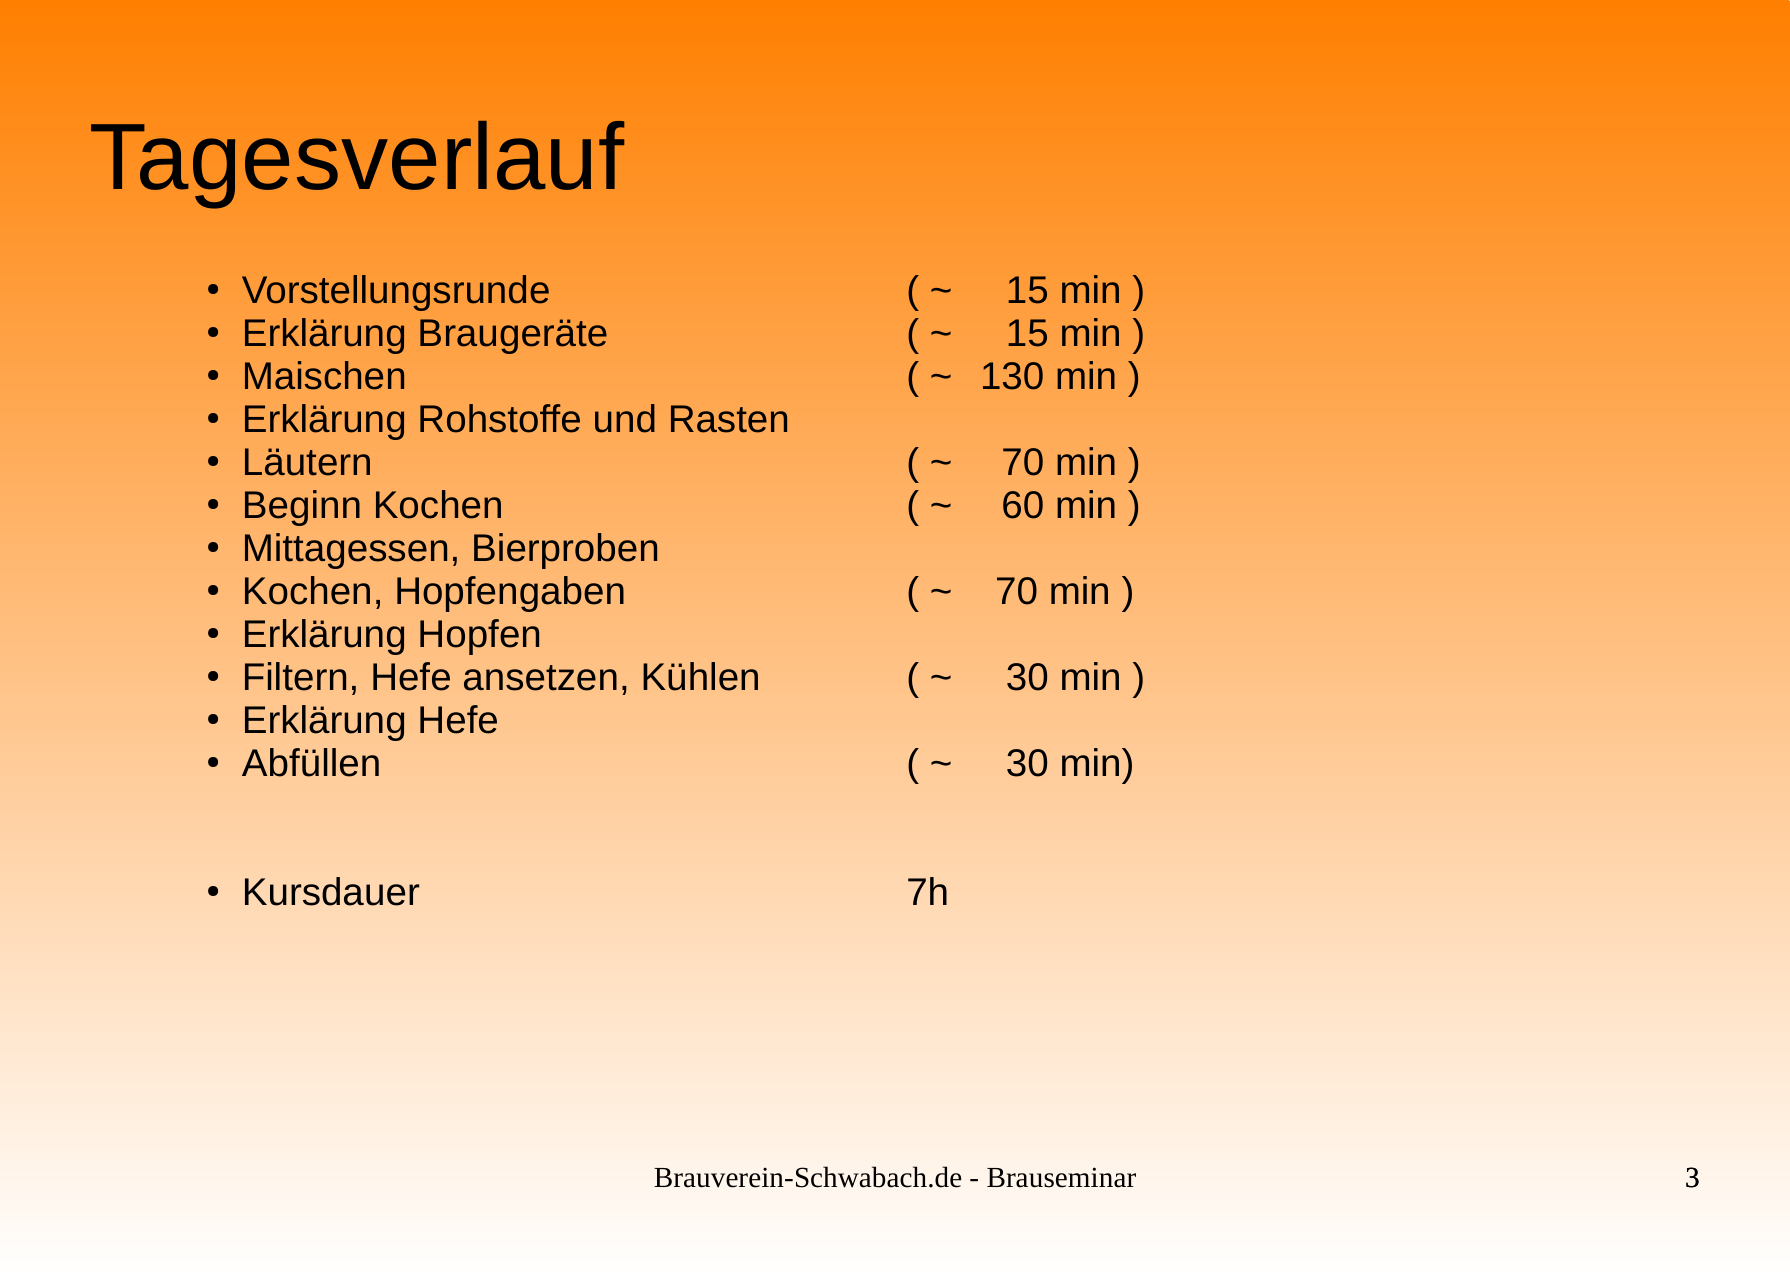

# Tagesverlauf
Vorstellungsrunde					( ~ 15 min )
Erklärung Braugeräte					( ~ 15 min )
Maischen							( ~	130 min )
Erklärung Rohstoffe und Rasten
Läutern								( ~	 70 min )
Beginn Kochen						( ~	 60 min )
Mittagessen, Bierproben
Kochen, Hopfengaben				( ~ 70 min )
Erklärung Hopfen
Filtern, Hefe ansetzen, Kühlen		( ~ 30 min )
Erklärung Hefe
Abfüllen								( ~ 30 min)
Kursdauer							7h
Brauverein-Schwabach.de - Brauseminar
3